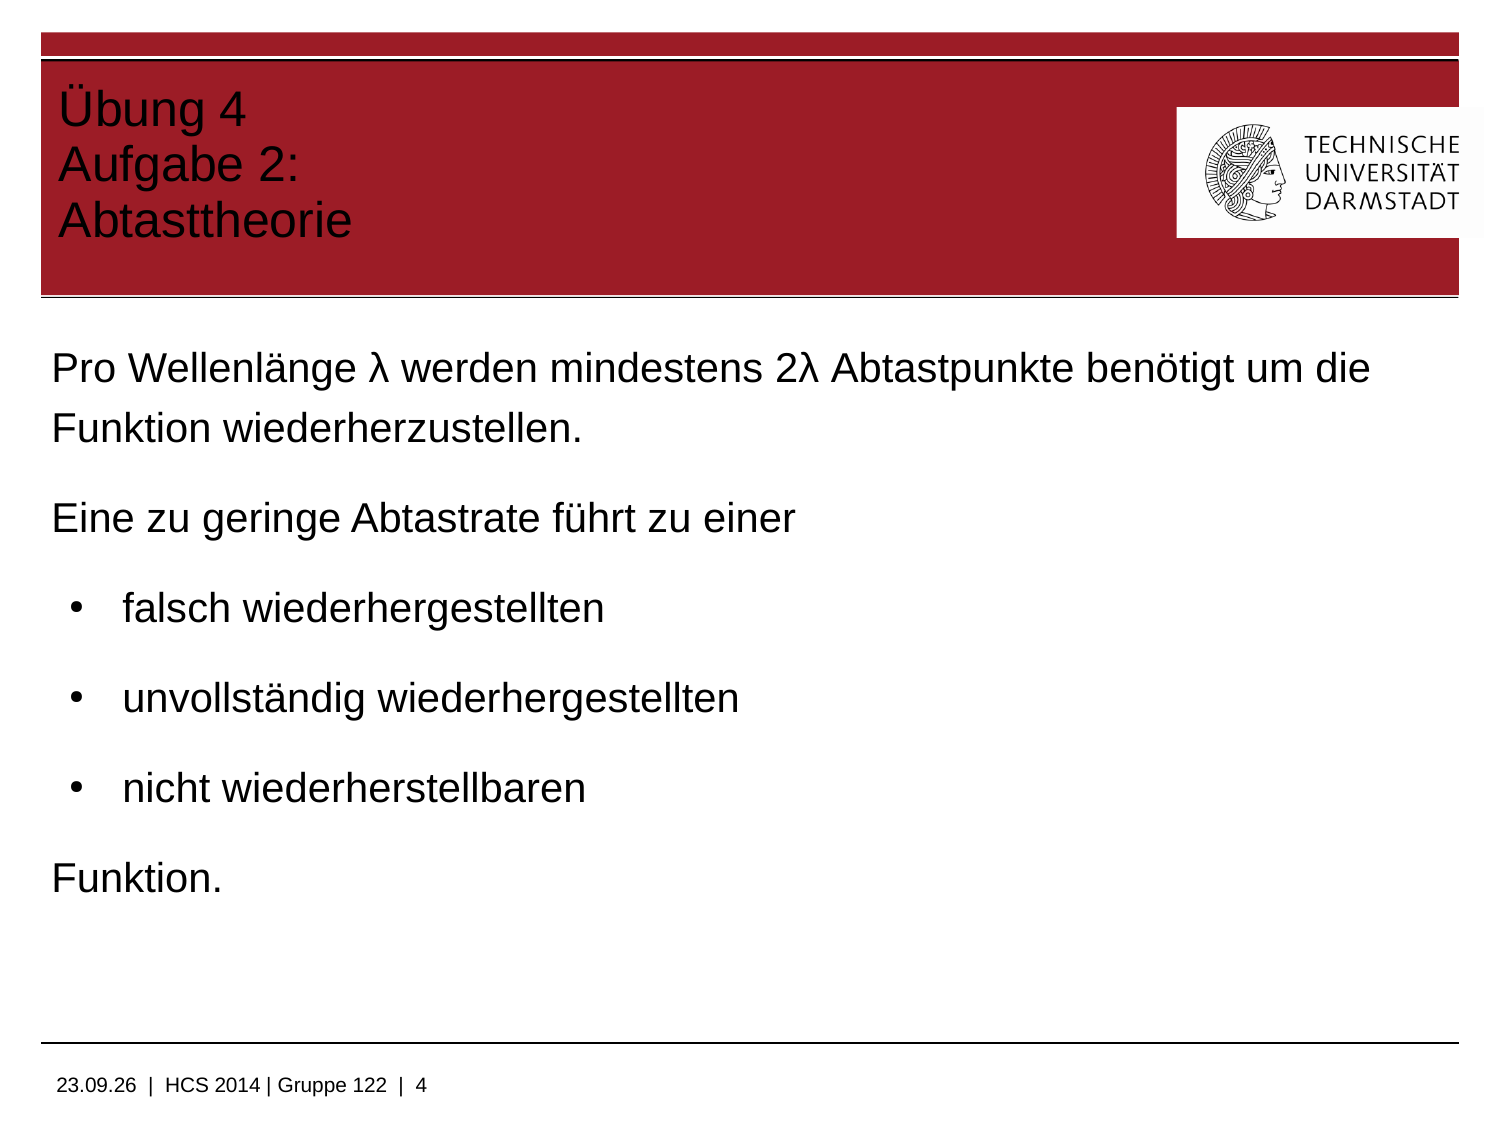

# Übung 4 Aufgabe 2: Abtasttheorie
Pro Wellenlänge λ werden mindestens 2λ Abtastpunkte benötigt um die Funktion wiederherzustellen.
Eine zu geringe Abtastrate führt zu einer
falsch wiederhergestellten
unvollständig wiederhergestellten
nicht wiederherstellbaren
Funktion.